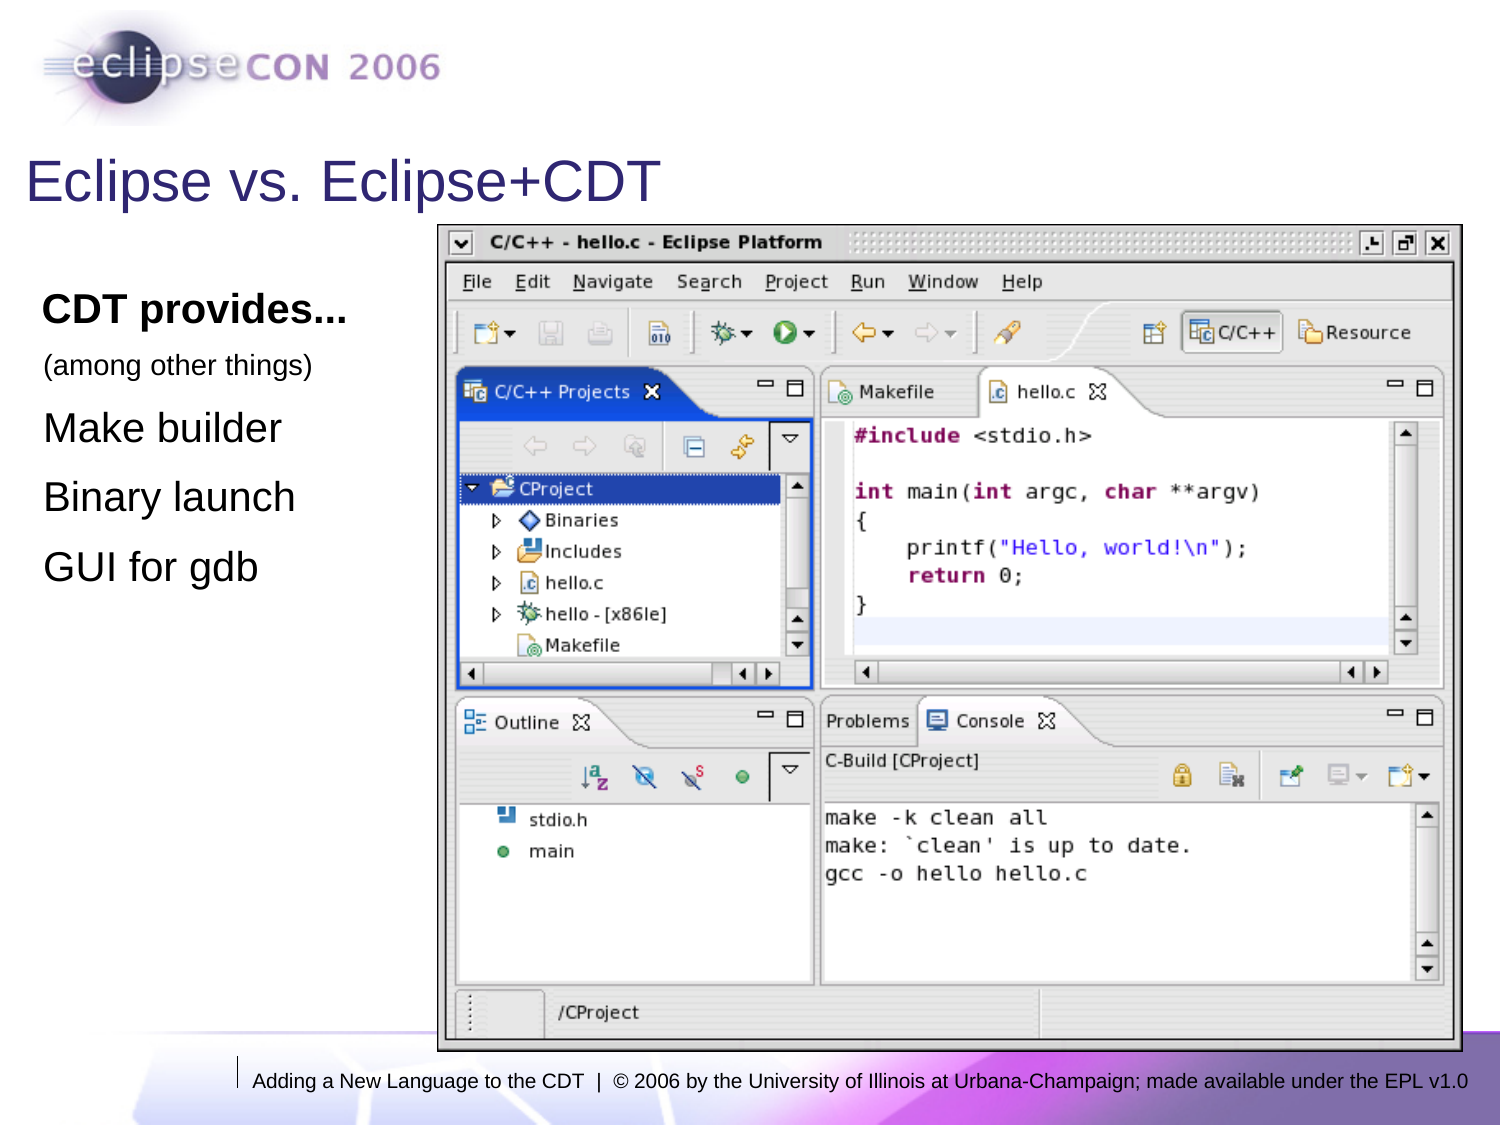

# Eclipse vs. Eclipse+CDT
CDT provides...
(among other things)
Make builder
Binary launch
GUI for gdb